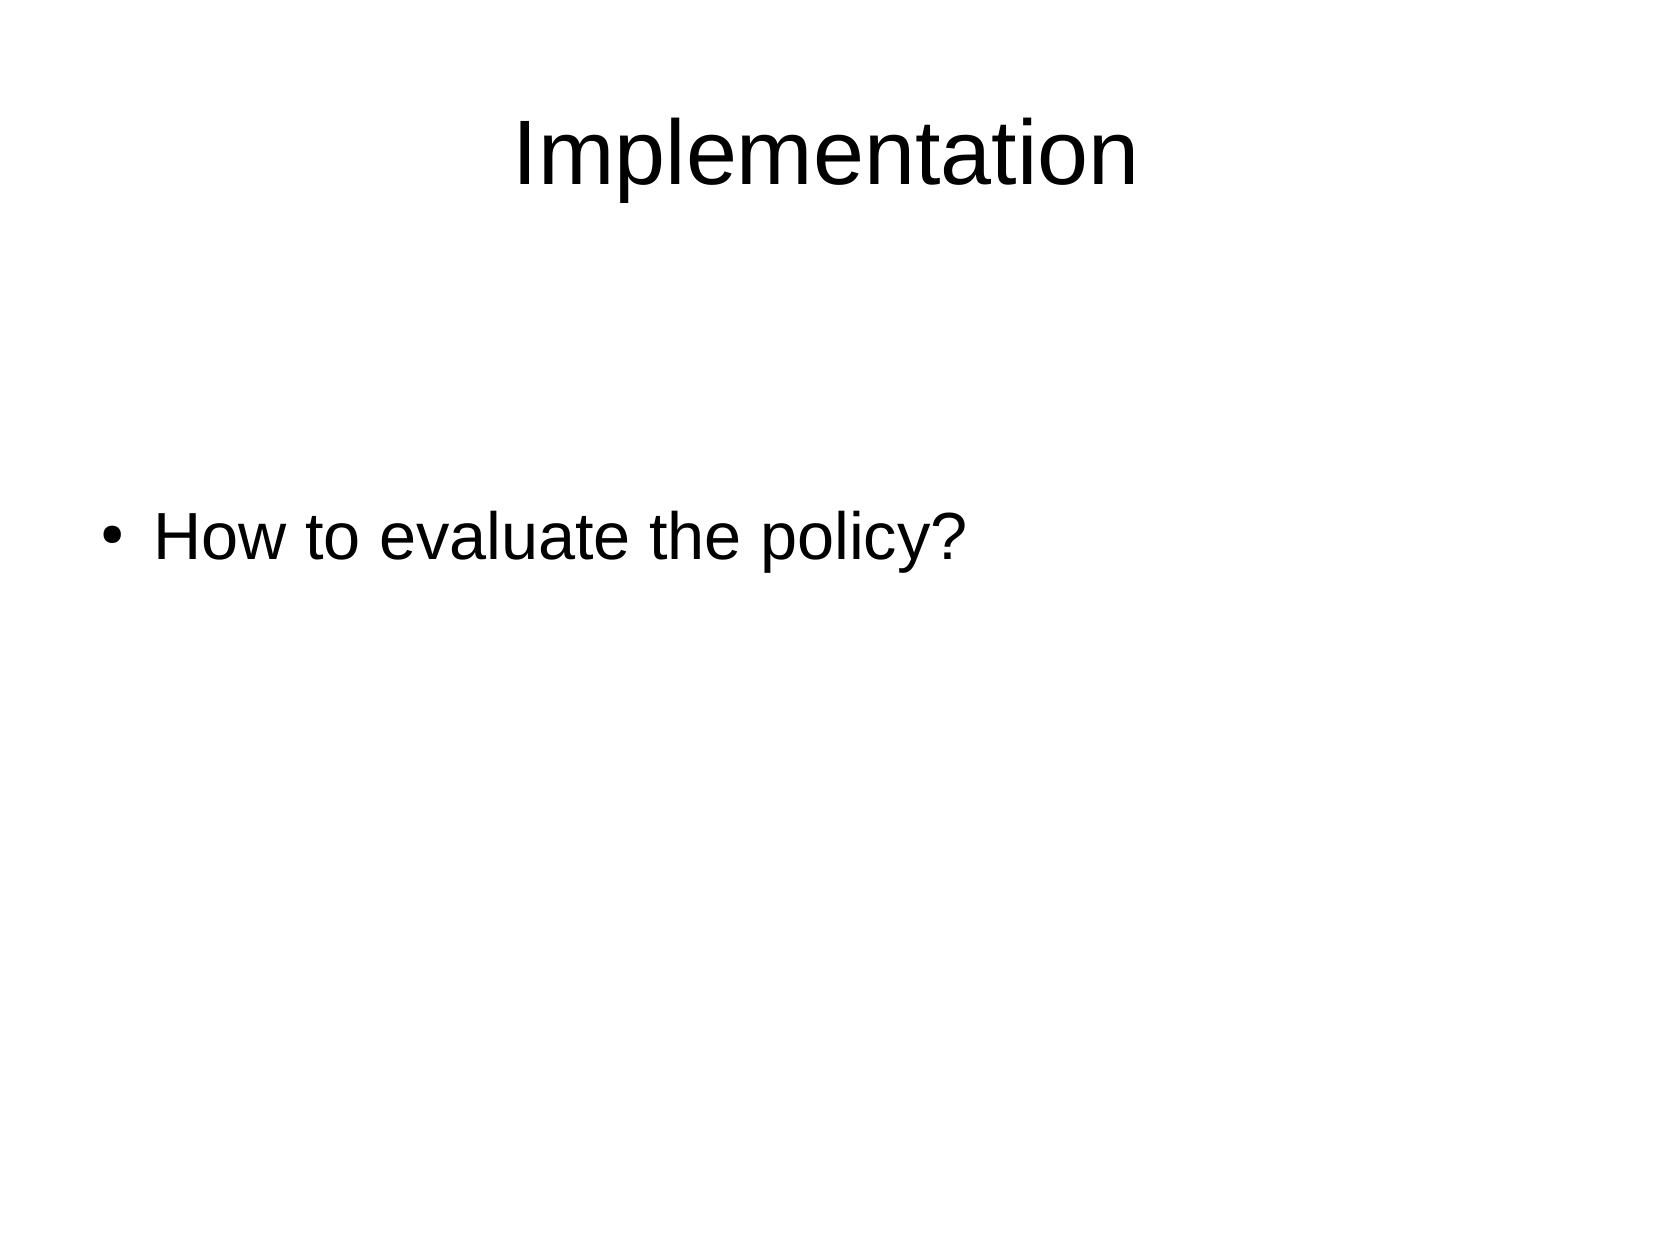

# Implementation
How to evaluate the policy?